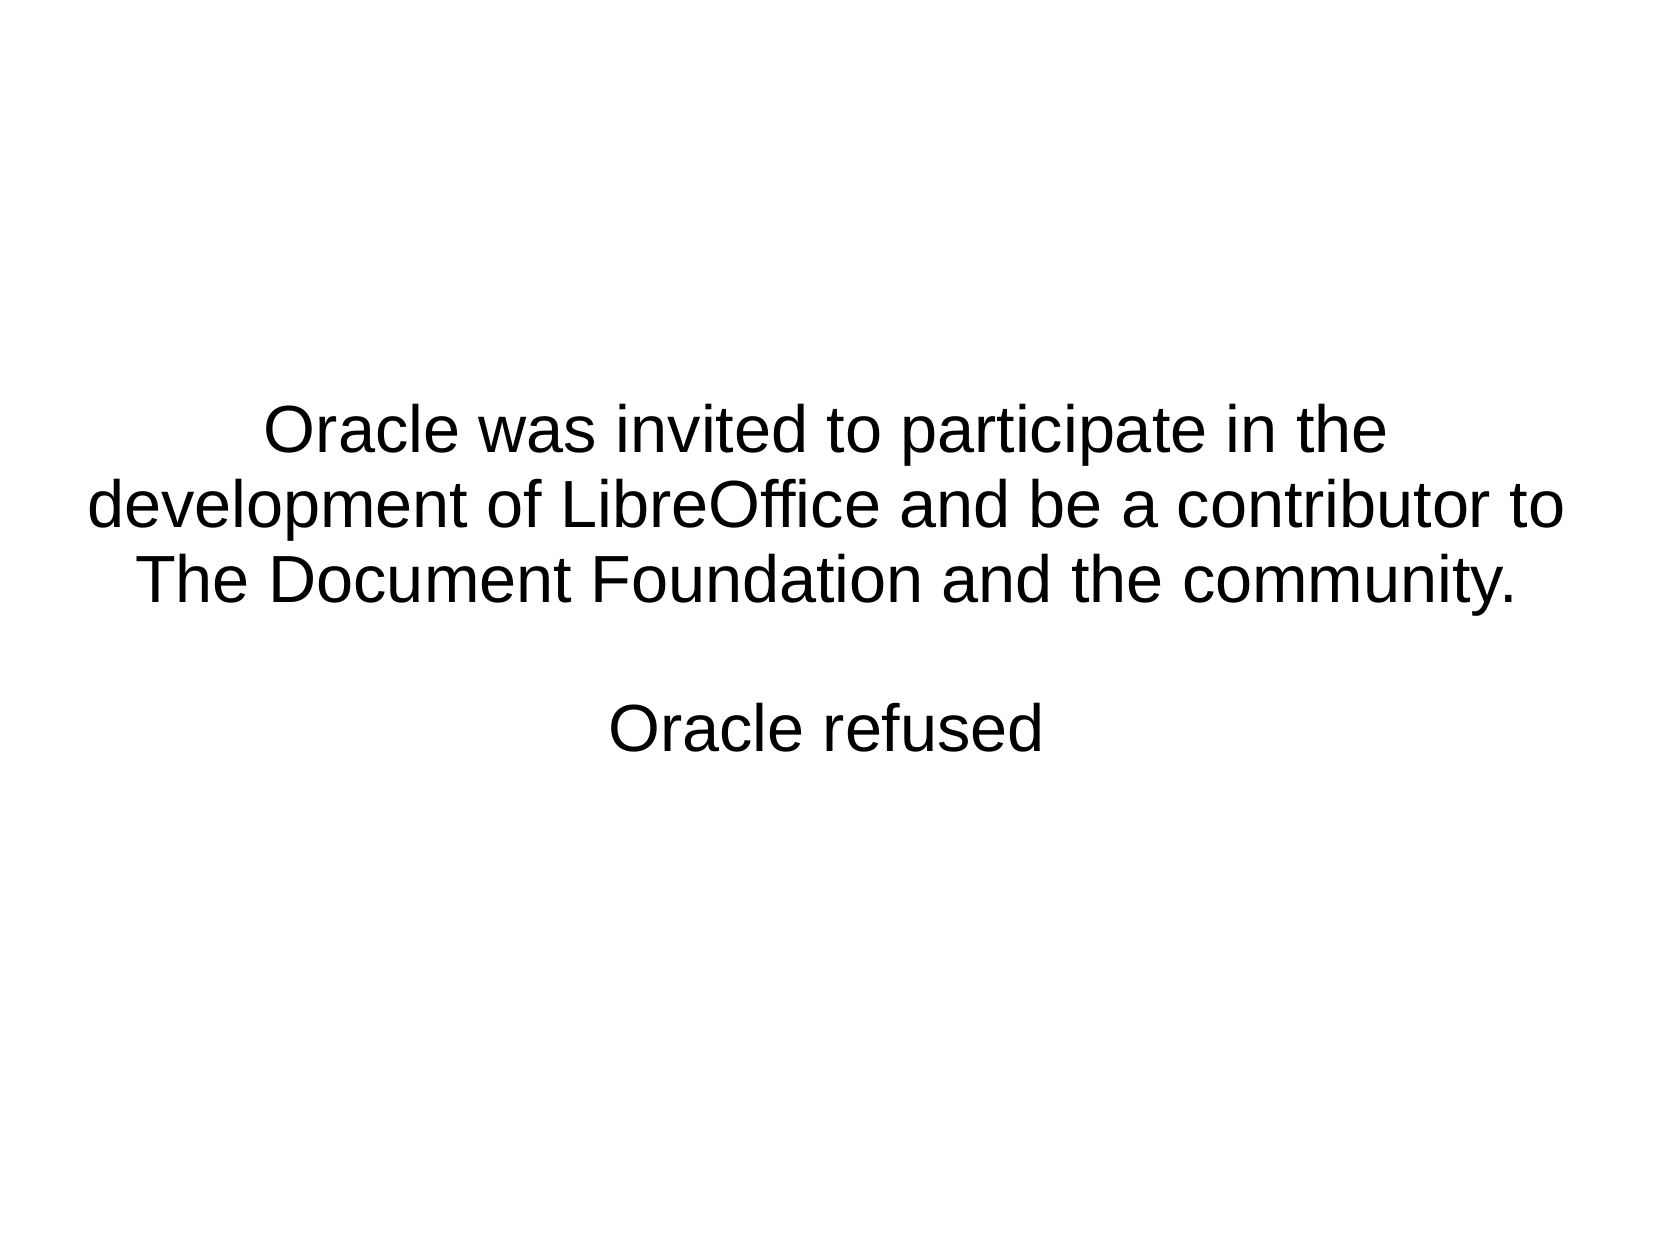

# Oracle was invited to participate in the development of LibreOffice and be a contributor to The Document Foundation and the community.
Oracle refused